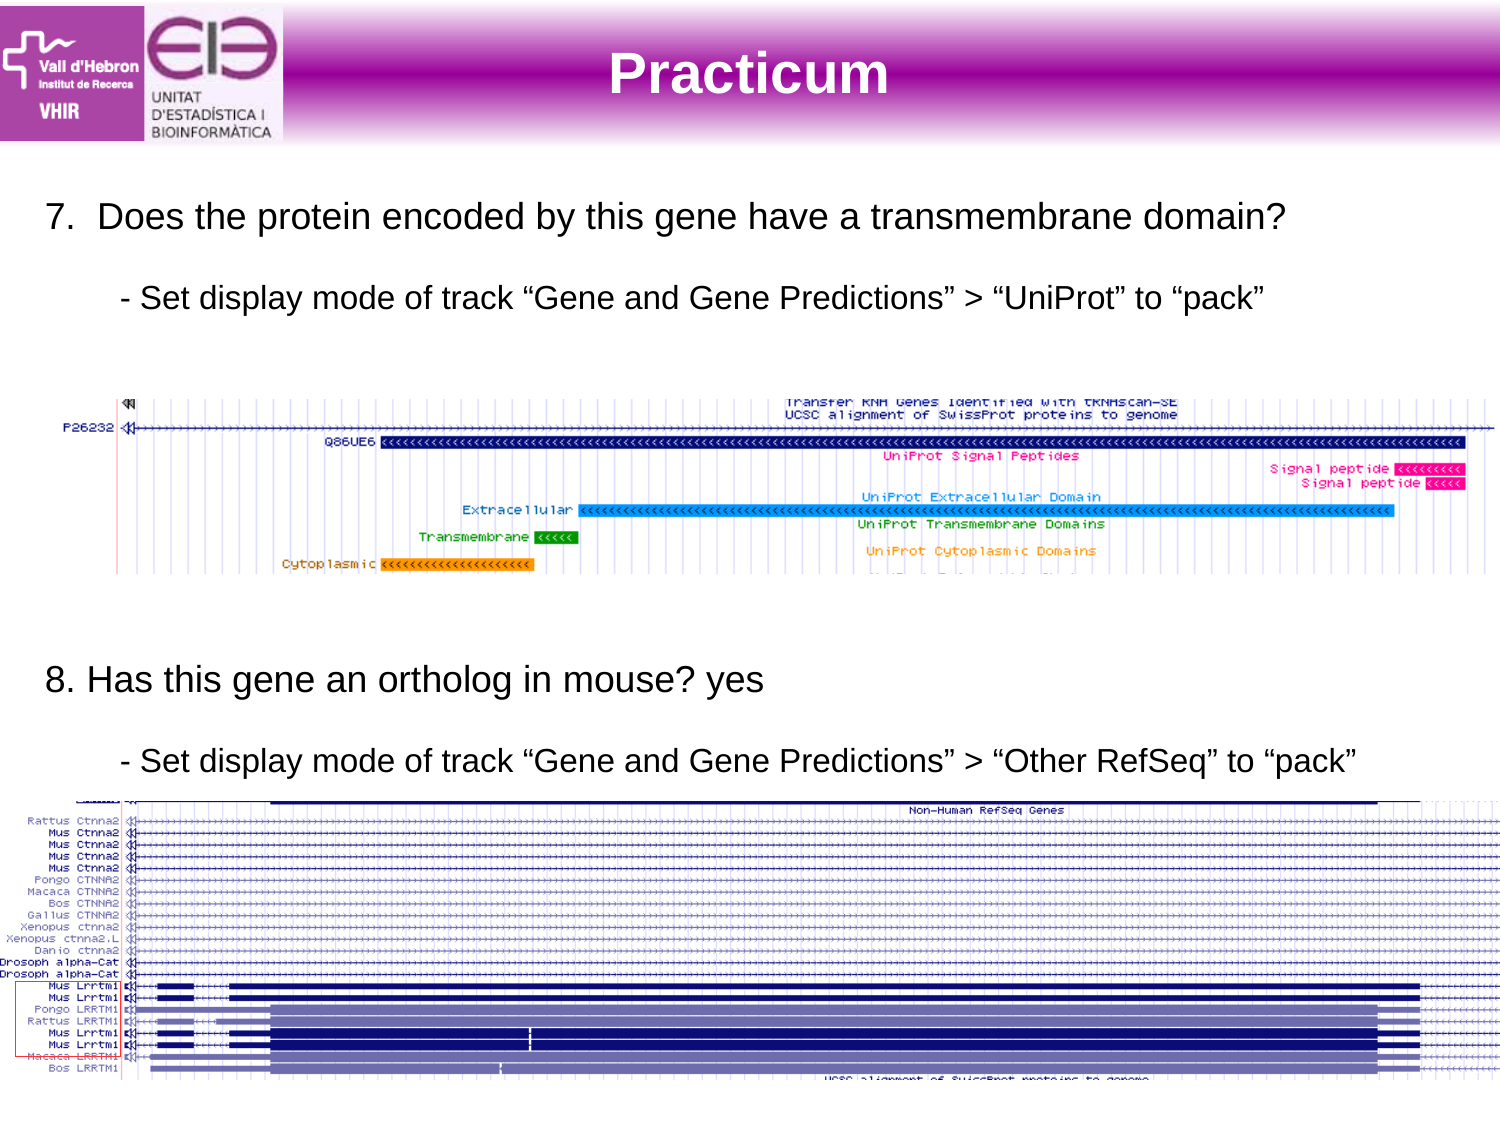

Practicum
7. Does the protein encoded by this gene have a transmembrane domain?
	- Set display mode of track “Gene and Gene Predictions” > “UniProt” to “pack”
8. Has this gene an ortholog in mouse? yes
	- Set display mode of track “Gene and Gene Predictions” > “Other RefSeq” to “pack”